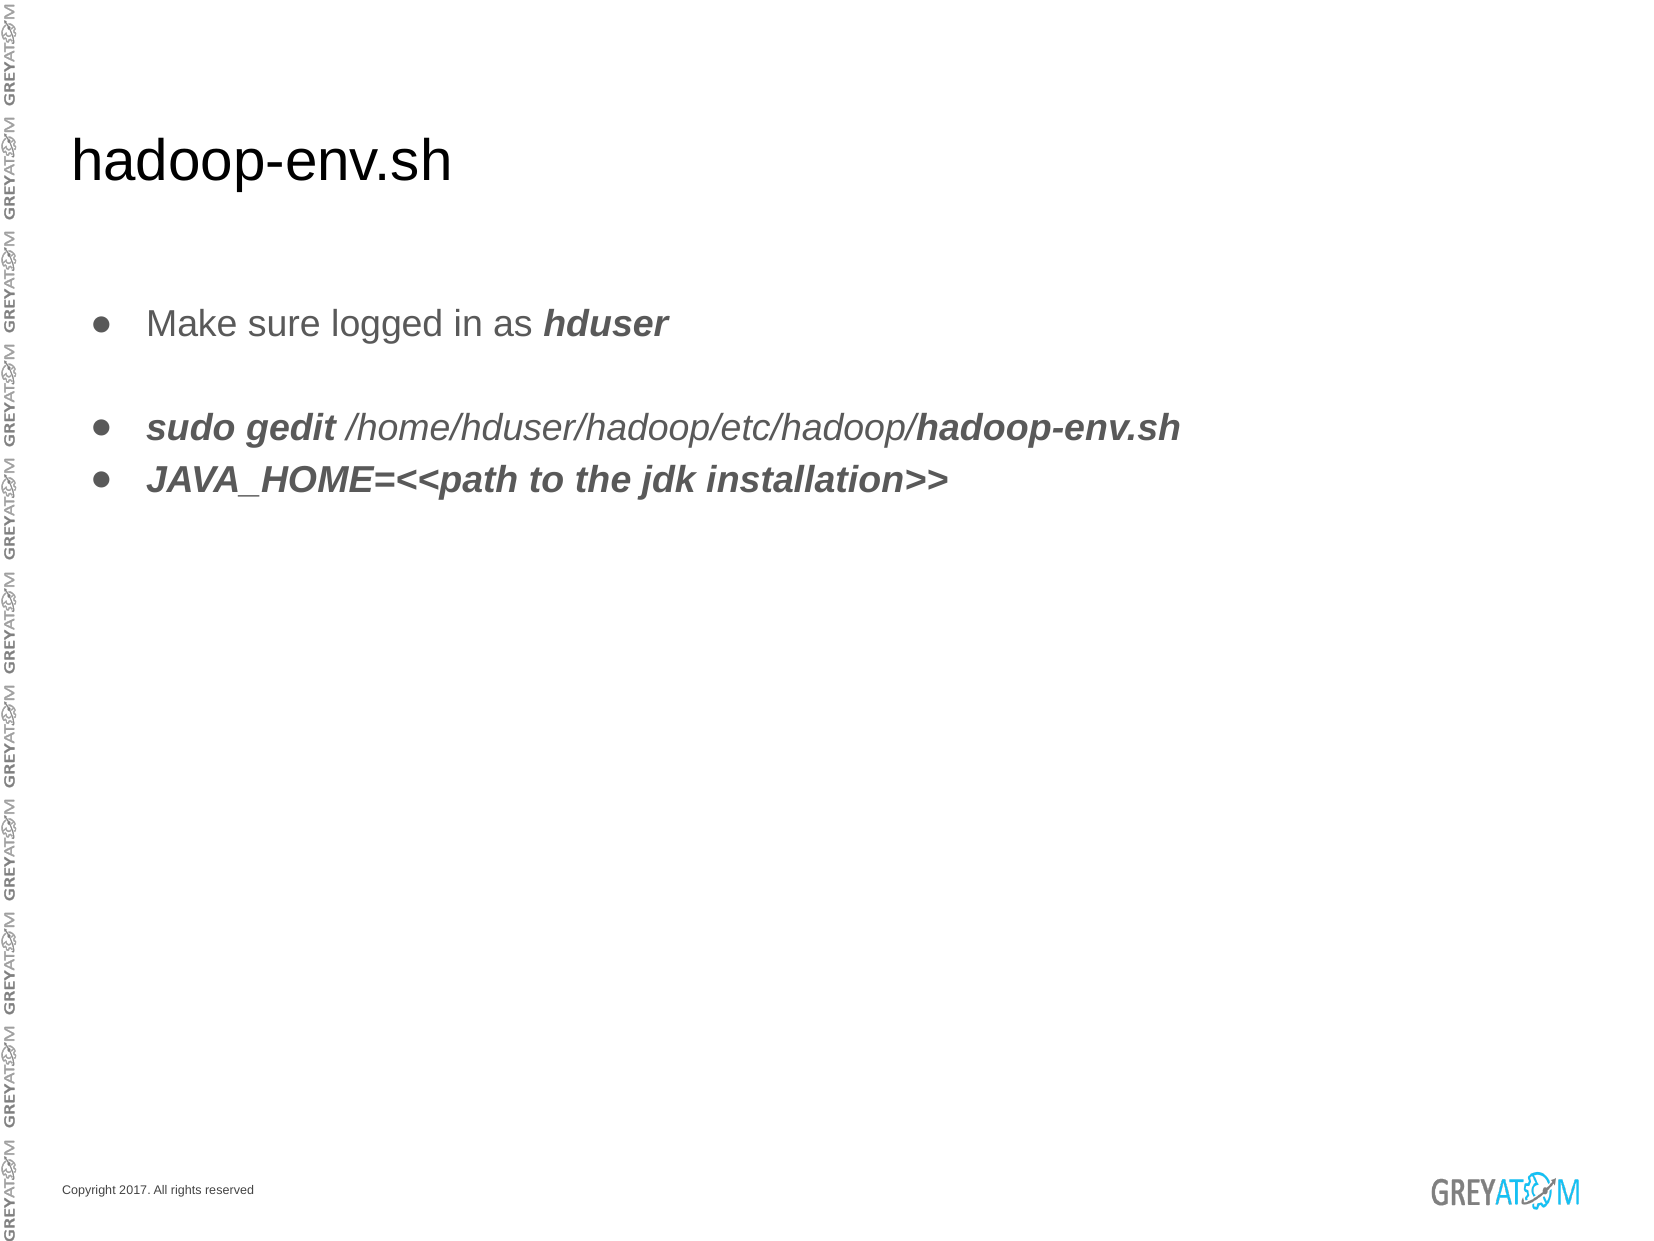

hadoop-env.sh
Make sure logged in as hduser
sudo gedit /home/hduser/hadoop/etc/hadoop/hadoop-env.sh
JAVA_HOME=<<path to the jdk installation>>